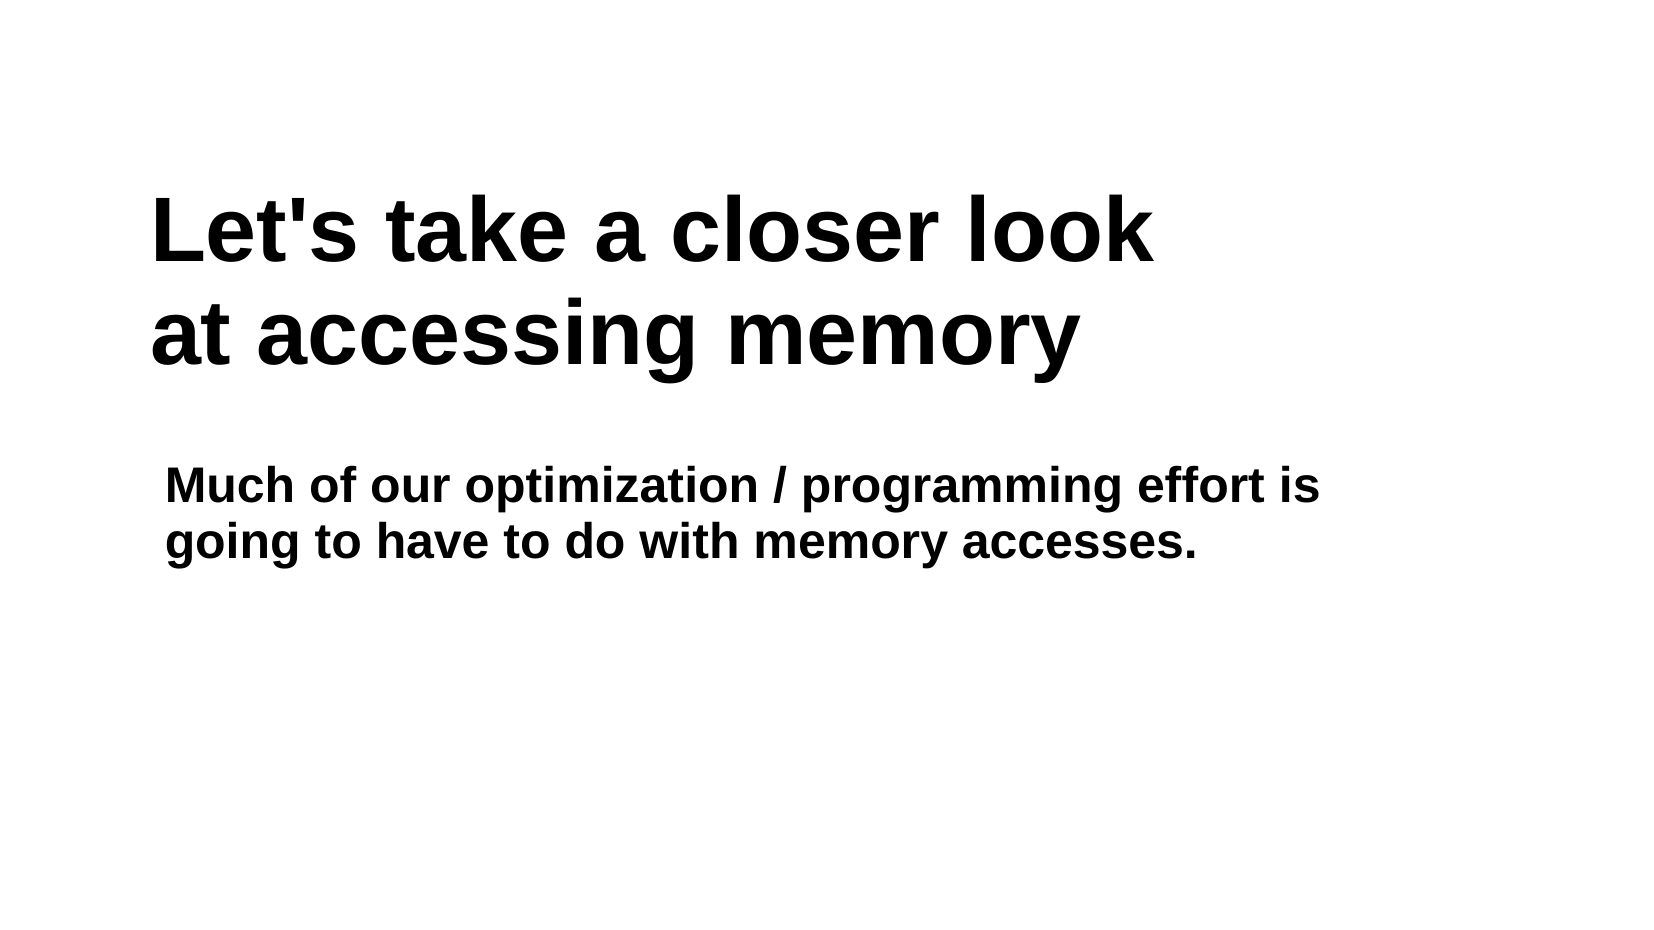

# Let's take a closer look at accessing memory
Much of our optimization / programming effort is going to have to do with memory accesses.